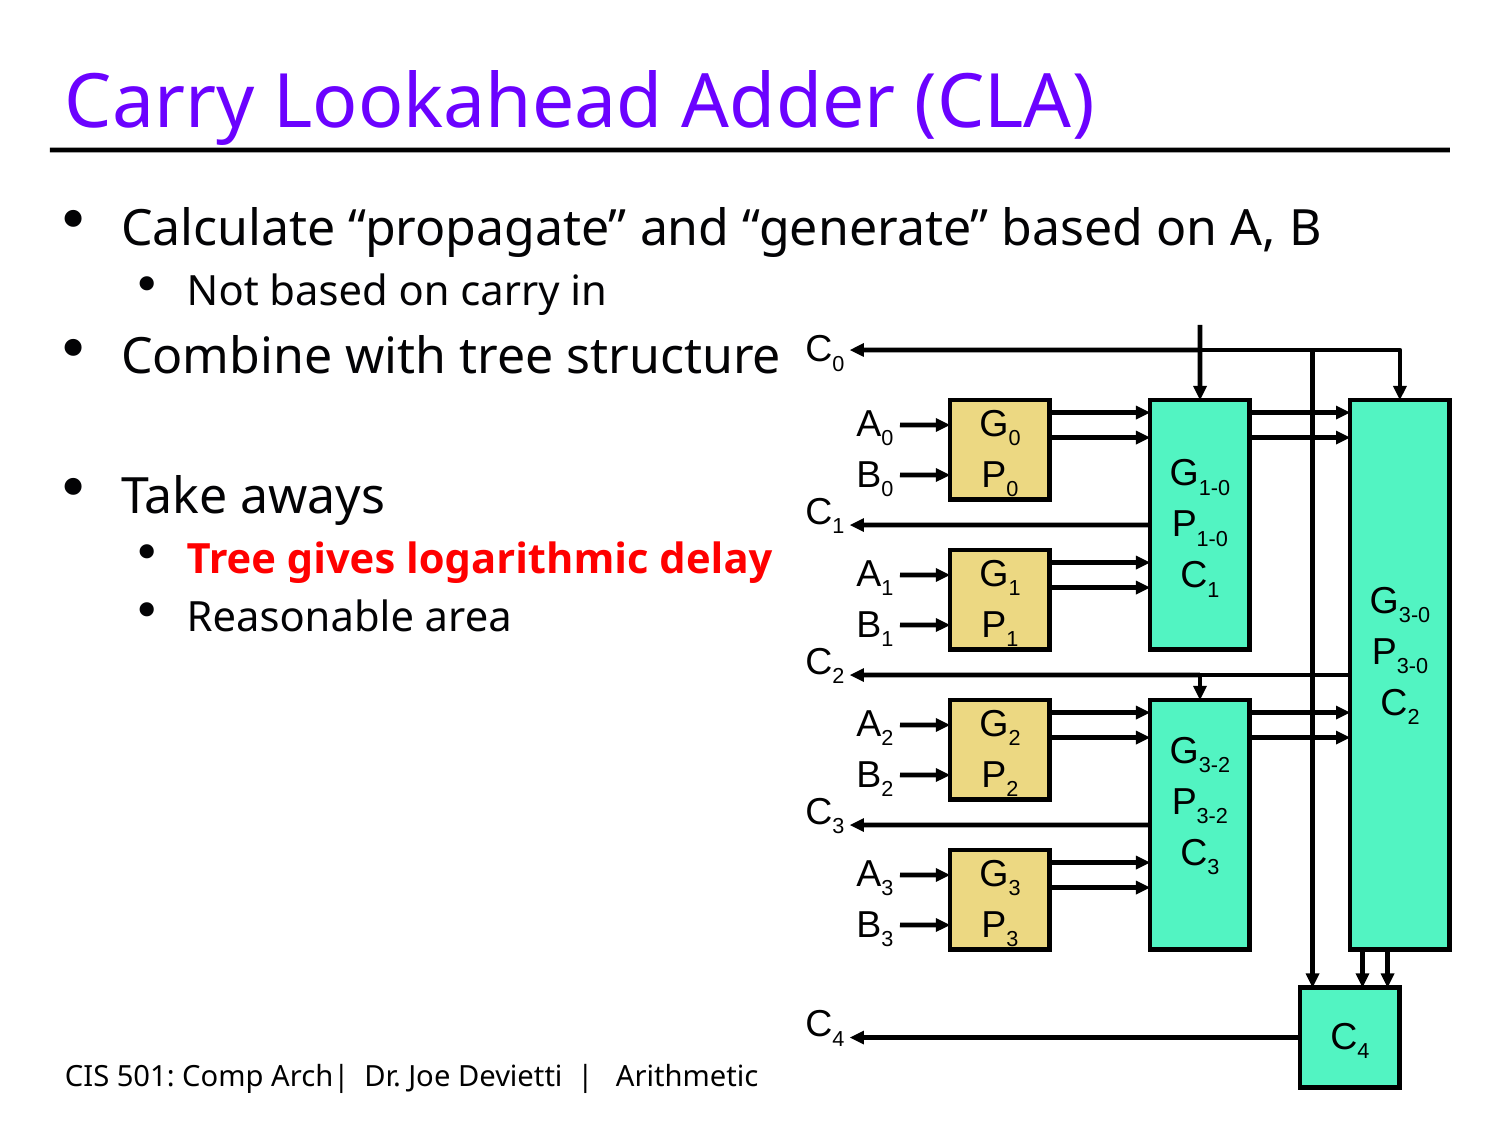

Carry Lookahead Adder (CLA)
Calculate “propagate” and “generate” based on A, B
Not based on carry in
Combine with tree structure
Take aways
Tree gives logarithmic delay
Reasonable area
C0
A0
B0
G0
P0
G1-0
P1-0
C1
G3-0
P3-0
C2
C1
A1
B1
G1
P1
C2
A2
B2
G2
P2
G3-2
P3-2
C3
C3
A3
B3
G3
P3
C4
C4
CIS 501: Comp Arch| Dr. Joe Devietti | Arithmetic